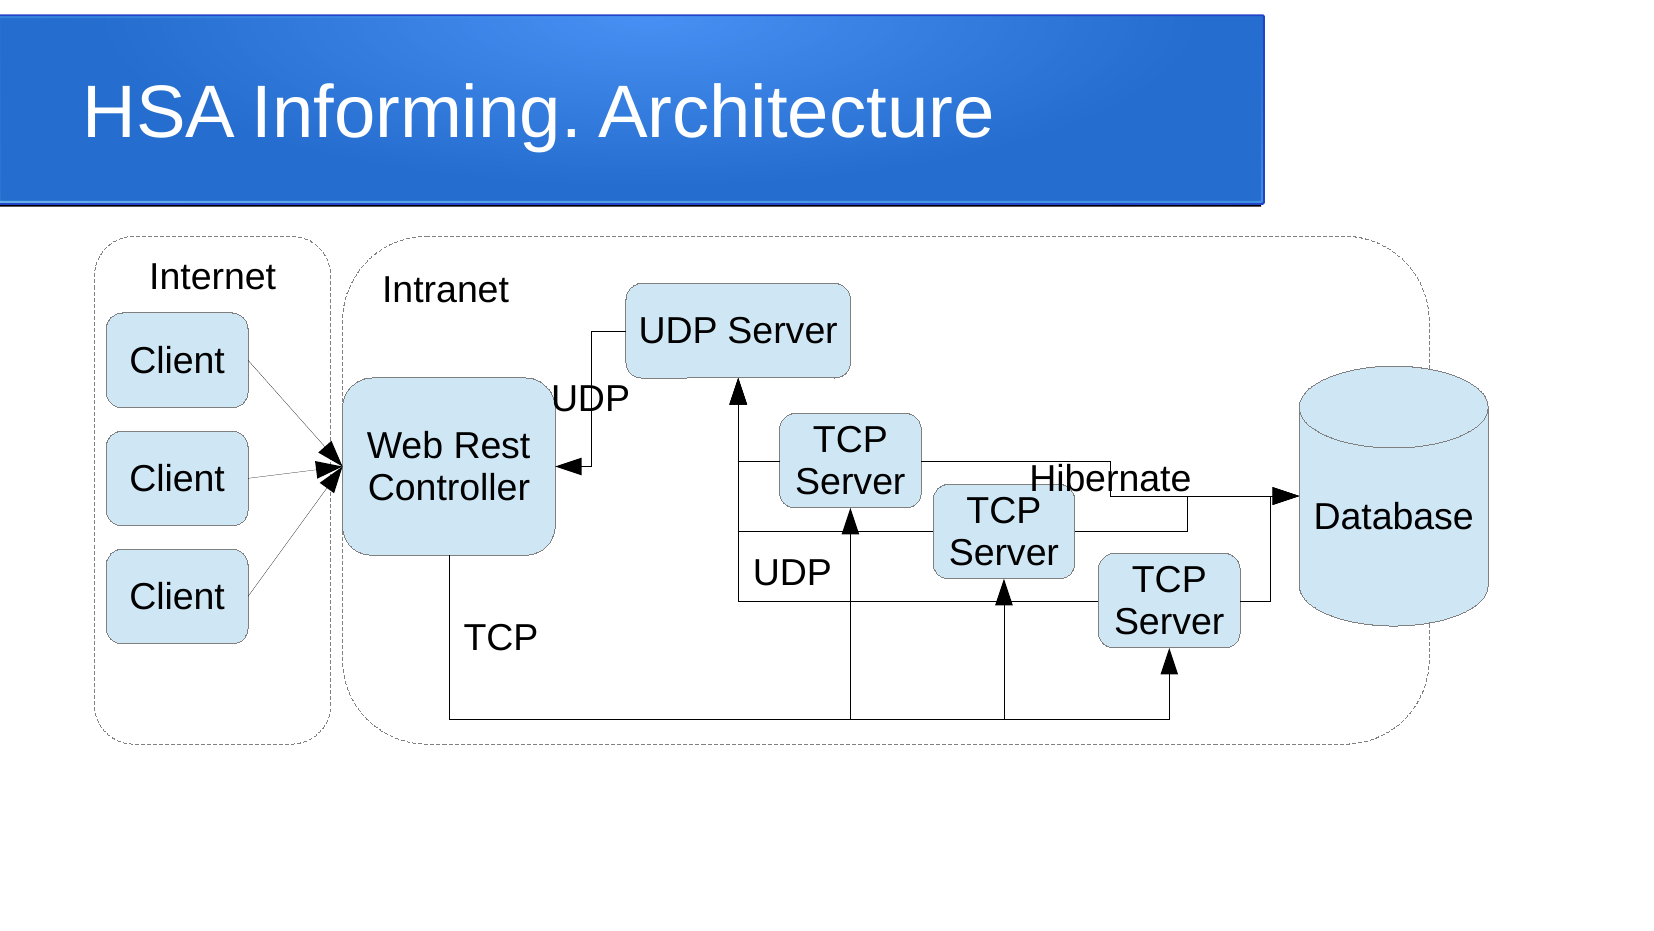

# HSA Informing. Architecture
Internet
Intranet
UDP Server
Client
Database
Web Rest
Controller
TCP
Server
Client
TCP
Server
Client
TCP
Server